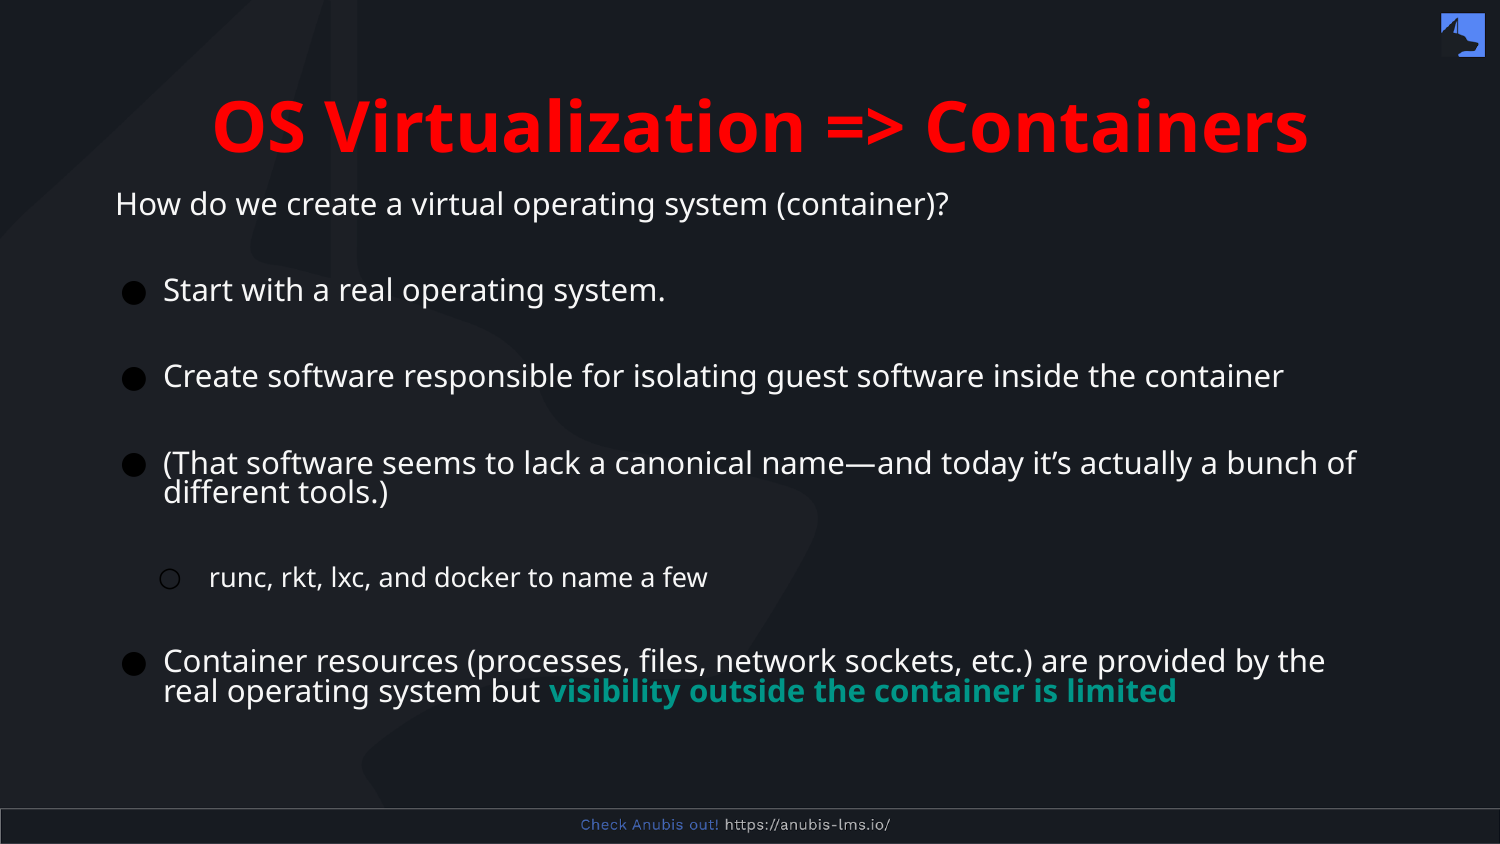

# OS Virtualization => Containers
How do we create a virtual operating system (container)?
Start with a real operating system.
Create software responsible for isolating guest software inside the container
(That software seems to lack a canonical name—​and today it’s actually a bunch of different tools.)
runc, rkt, lxc, and docker to name a few
Container resources (processes, files, network sockets, etc.) are provided by the real operating system but visibility outside the container is limited